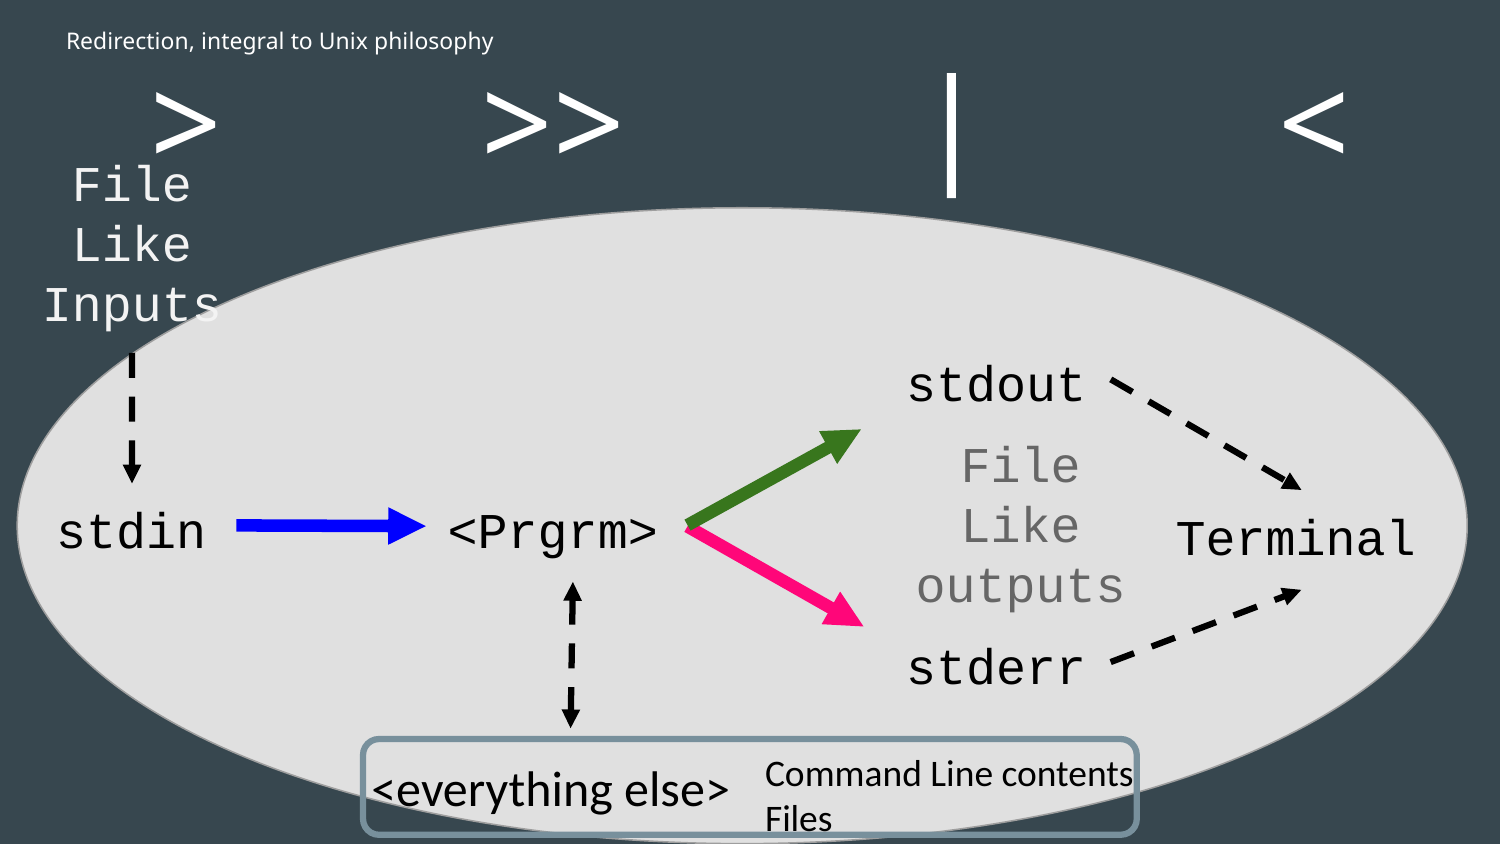

Redirection, integral to Unix philosophy
# > >> | <
File Like
Inputs
stdout
File Like
outputs
stdin
<Prgrm>
Terminal
stderr
Command Line contents
Files
<everything else>